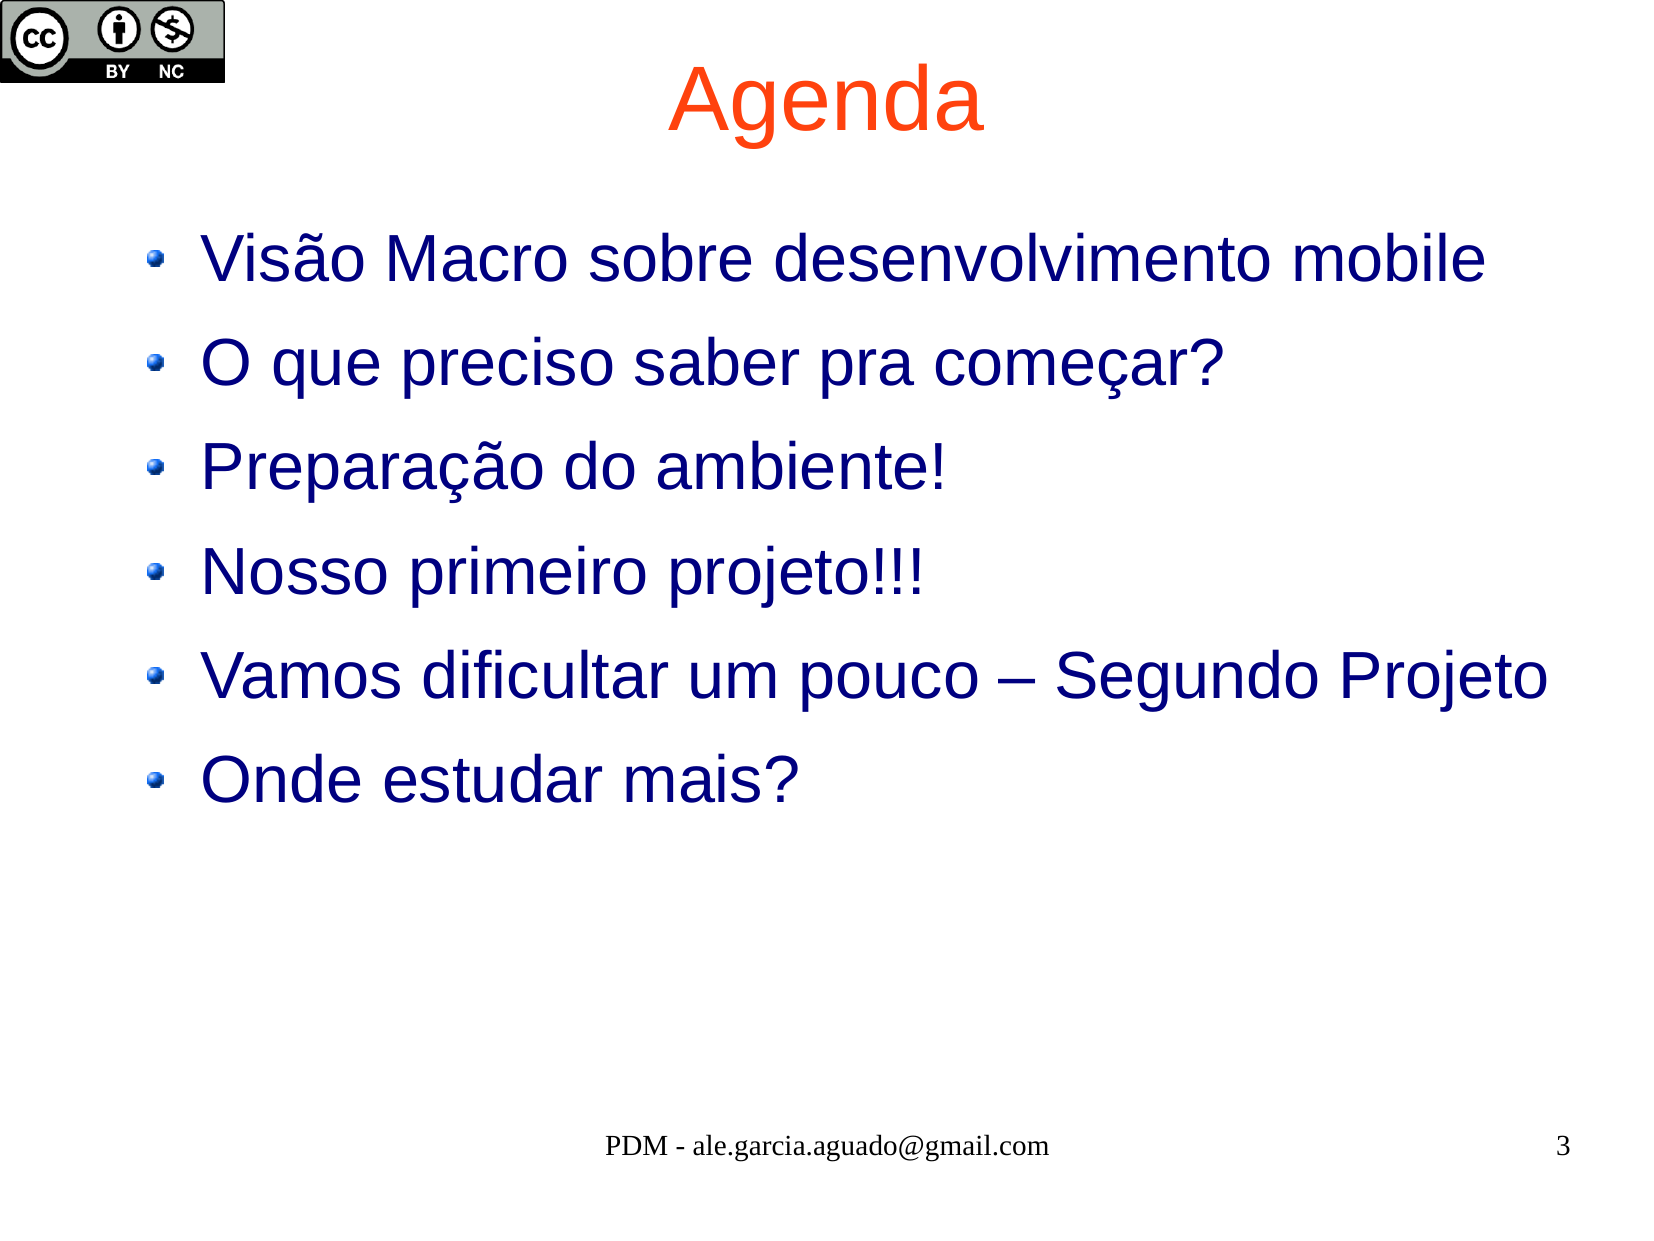

# Agenda
Visão Macro sobre desenvolvimento mobile
O que preciso saber pra começar?
Preparação do ambiente!
Nosso primeiro projeto!!!
Vamos dificultar um pouco – Segundo Projeto
Onde estudar mais?
PDM - ale.garcia.aguado@gmail.com
3